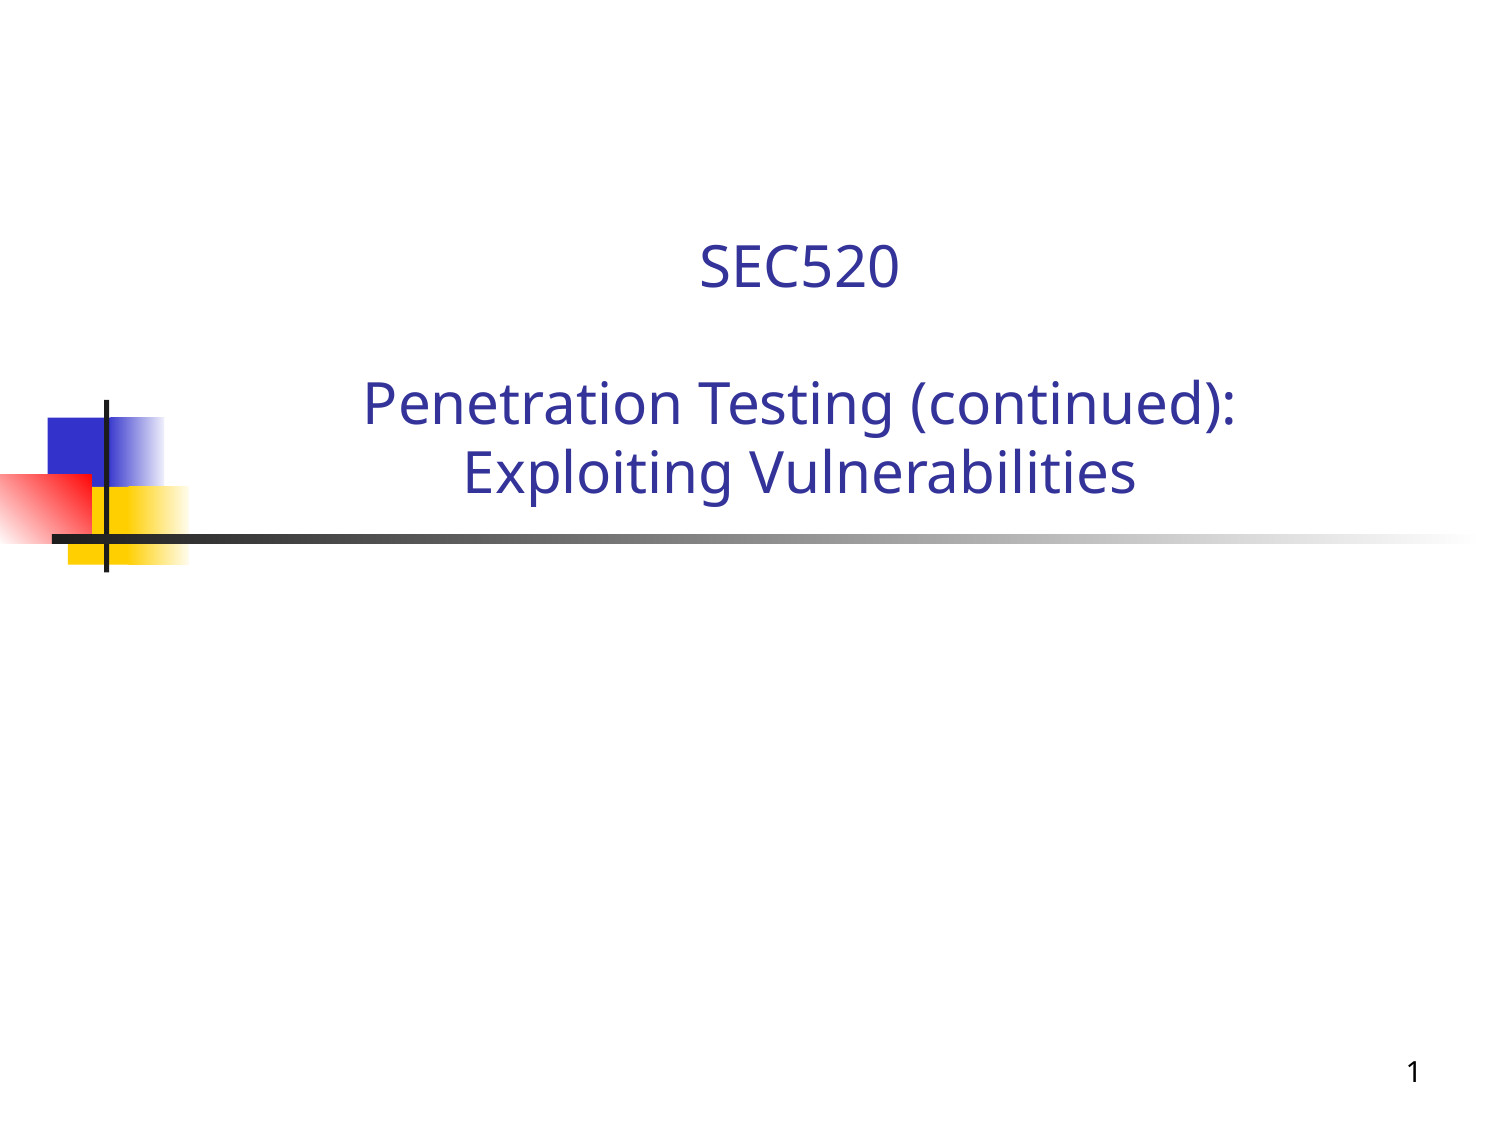

# SEC520 Penetration Testing (continued): Exploiting Vulnerabilities
1